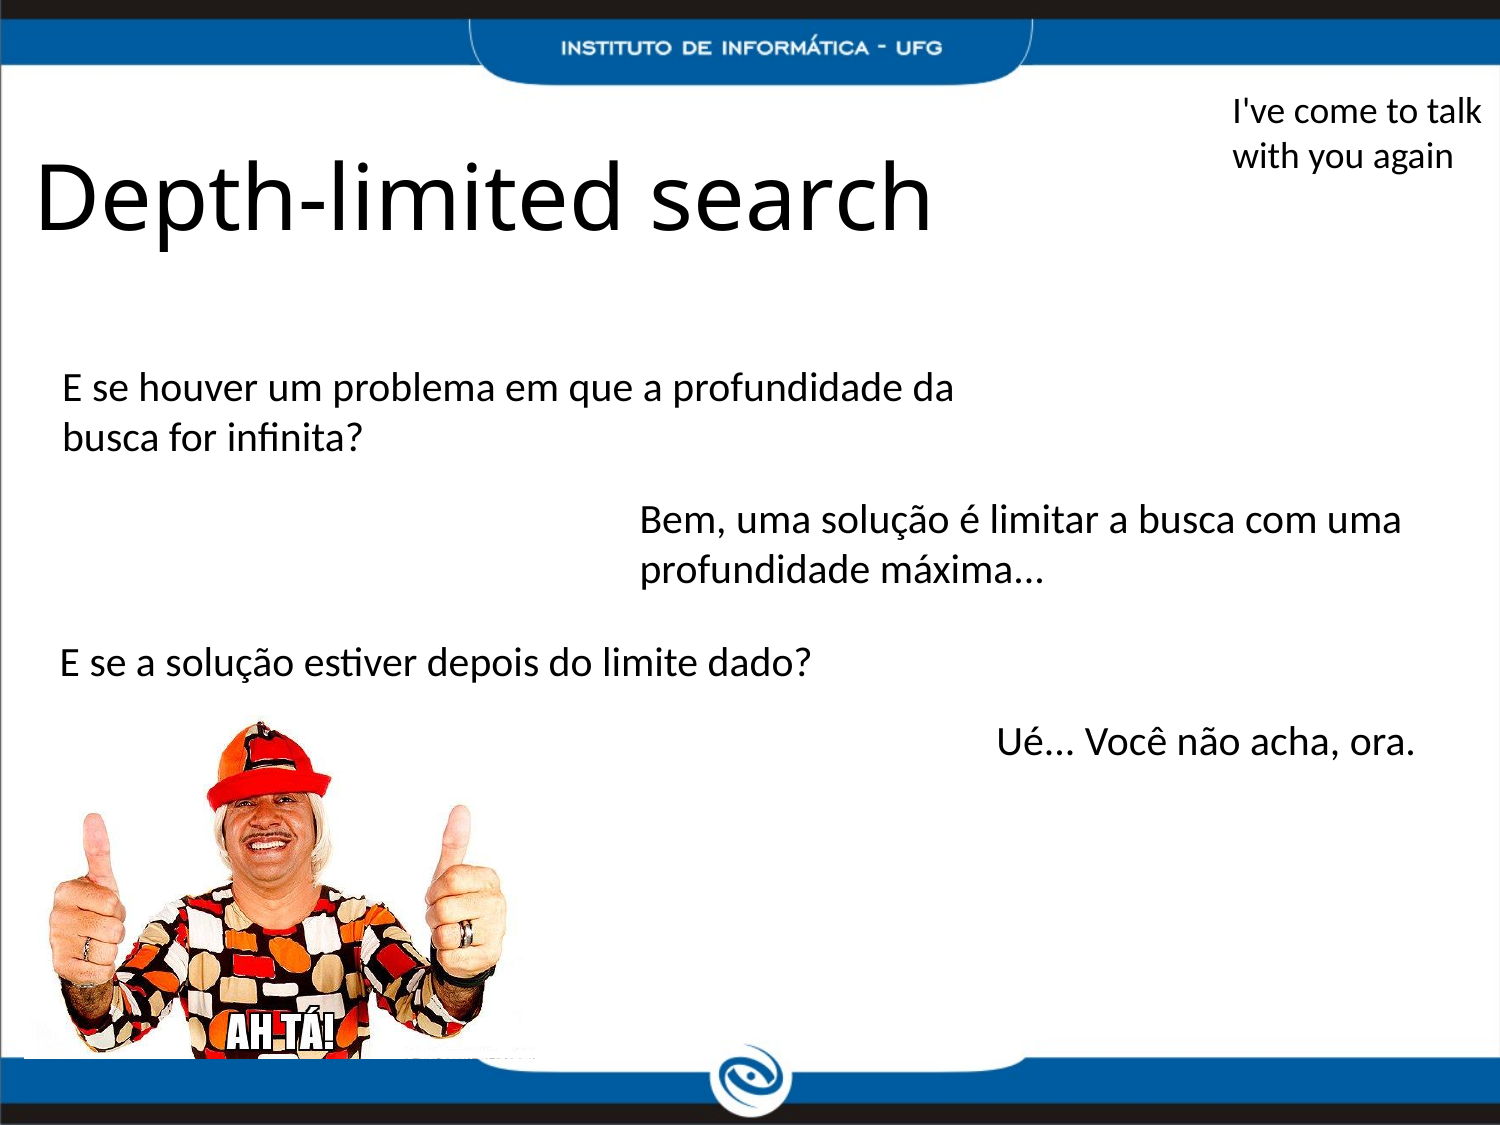

I've come to talk with you again
Depth-limited search
E se houver um problema em que a profundidade da busca for infinita?
Bem, uma solução é limitar a busca com uma profundidade máxima...
E se a solução estiver depois do limite dado?
Ué... Você não acha, ora.